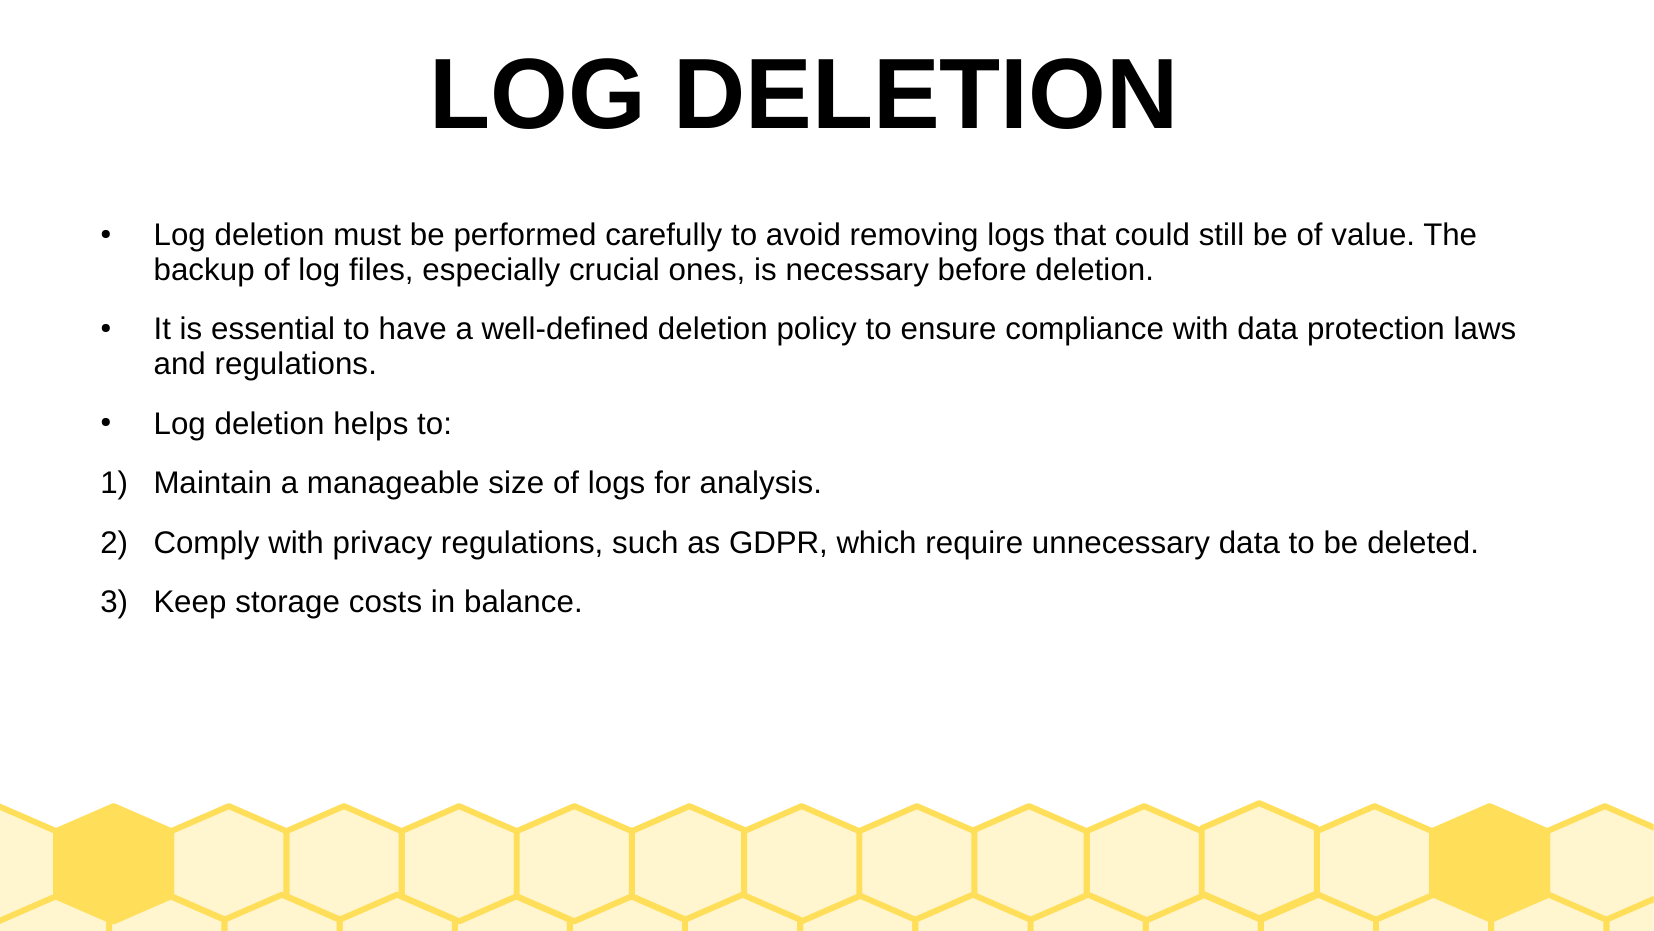

# LOG DELETION
Log deletion must be performed carefully to avoid removing logs that could still be of value. The backup of log files, especially crucial ones, is necessary before deletion.
It is essential to have a well-defined deletion policy to ensure compliance with data protection laws and regulations.
Log deletion helps to:
Maintain a manageable size of logs for analysis.
Comply with privacy regulations, such as GDPR, which require unnecessary data to be deleted.
Keep storage costs in balance.